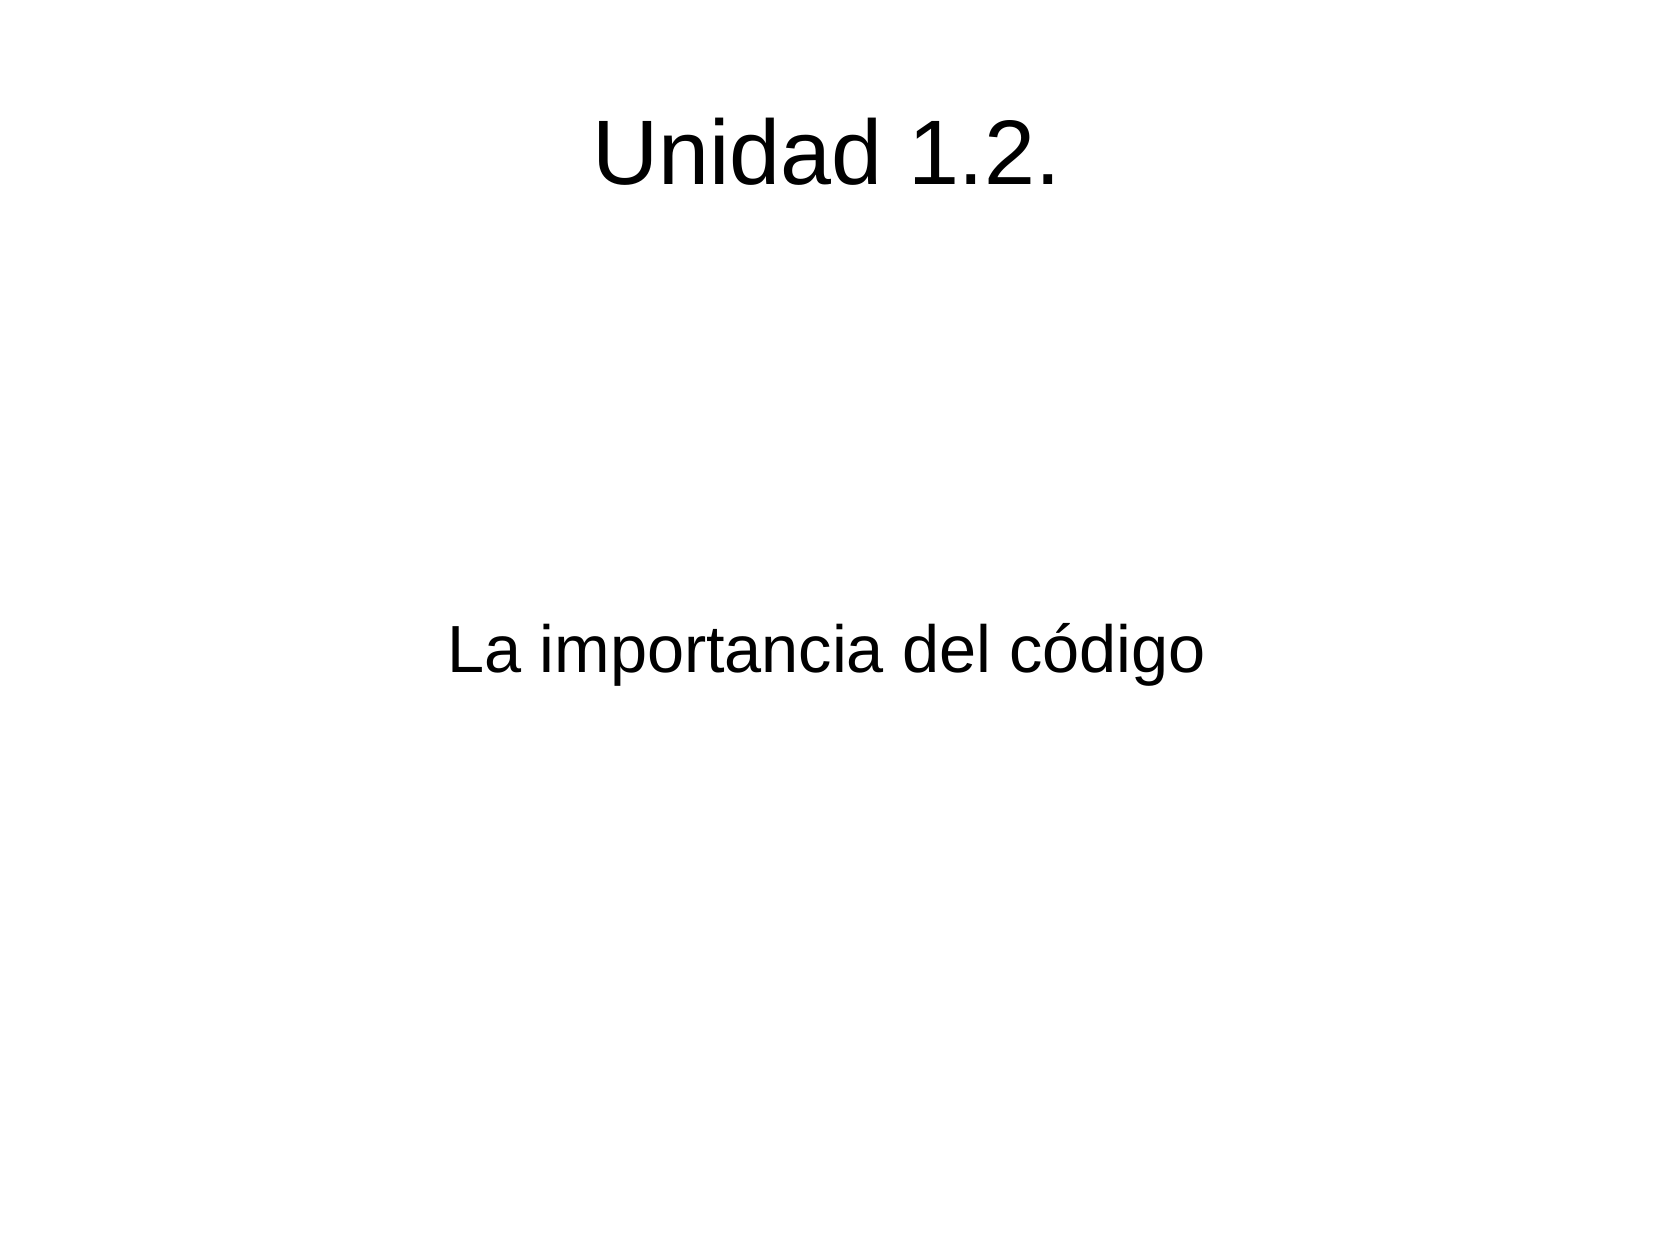

# Unidad 1.2.
La importancia del código